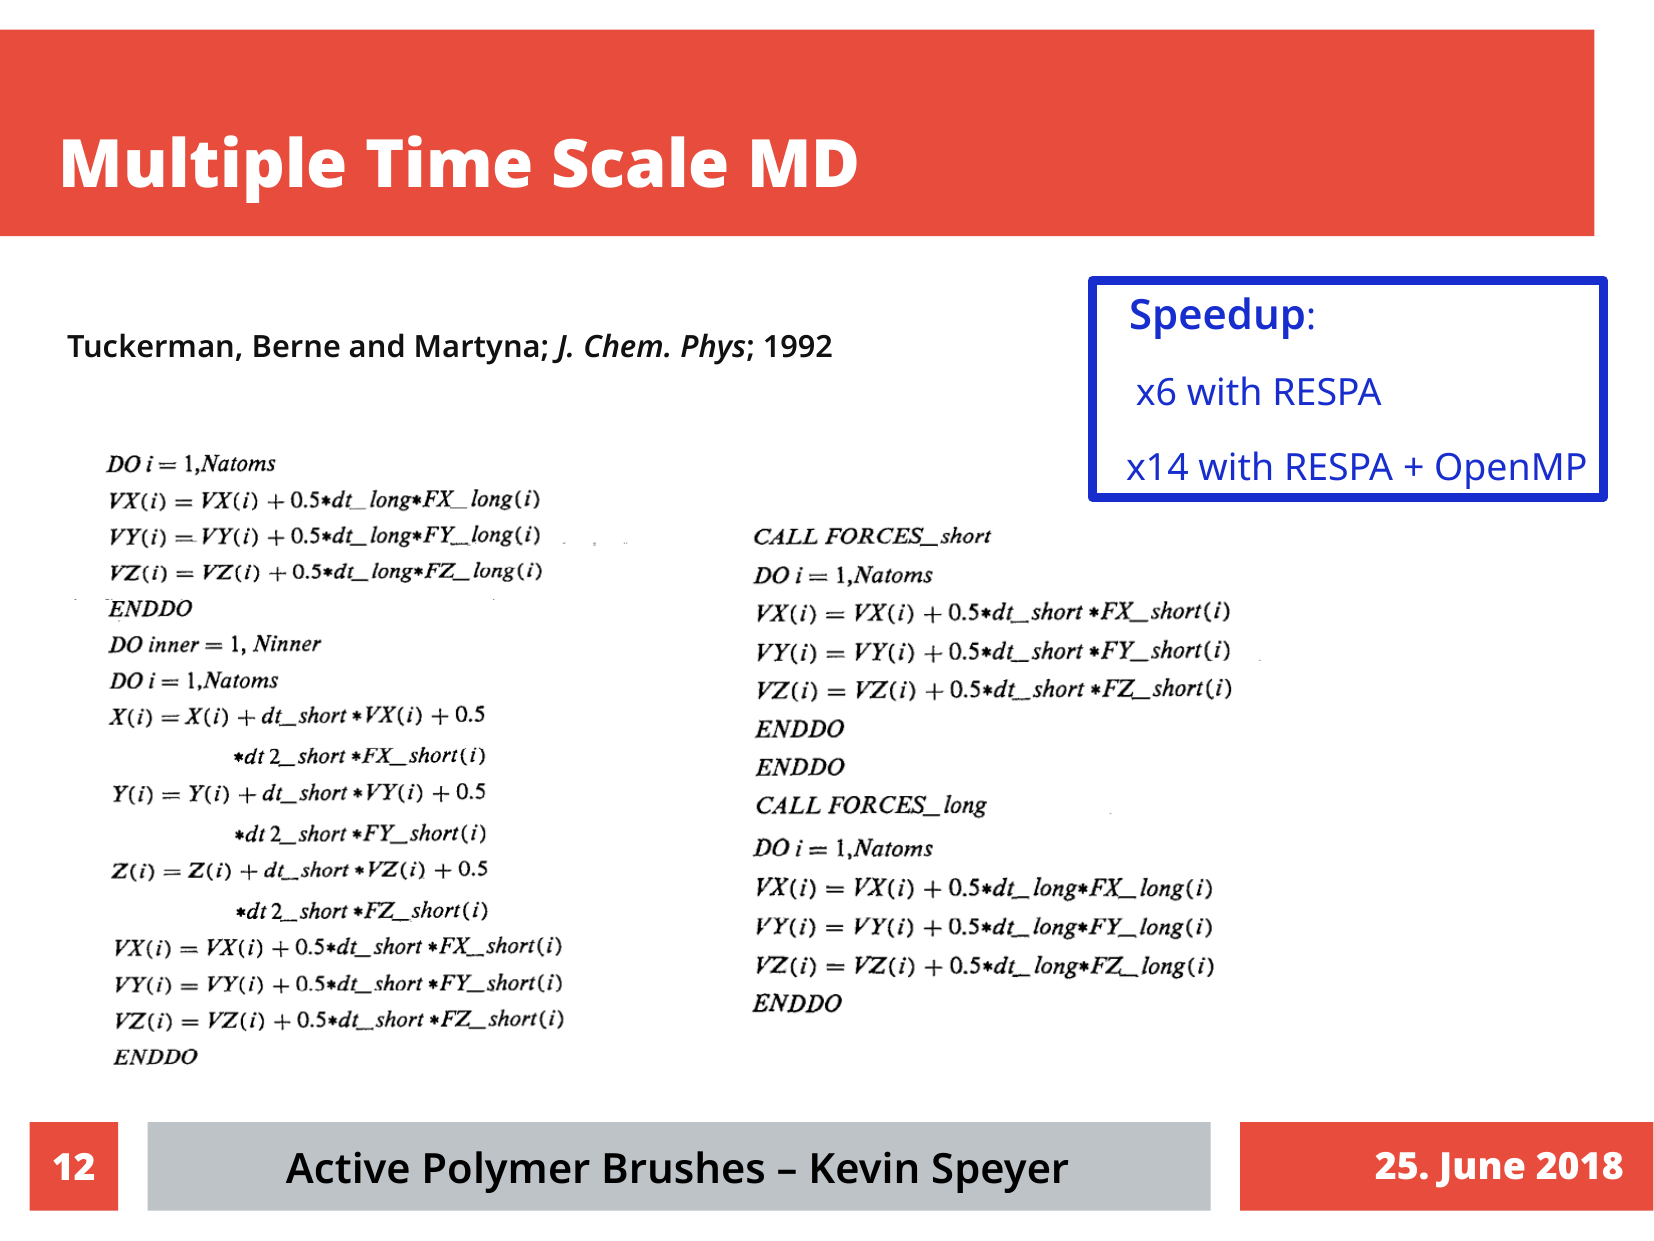

# Multiple Time Scale MD
 Speedup:
 x6 with RESPA
 x14 with RESPA + OpenMP
 Tuckerman, Berne and Martyna; J. Chem. Phys; 1992
12
25. June 2018
Active Polymer Brushes – Kevin Speyer